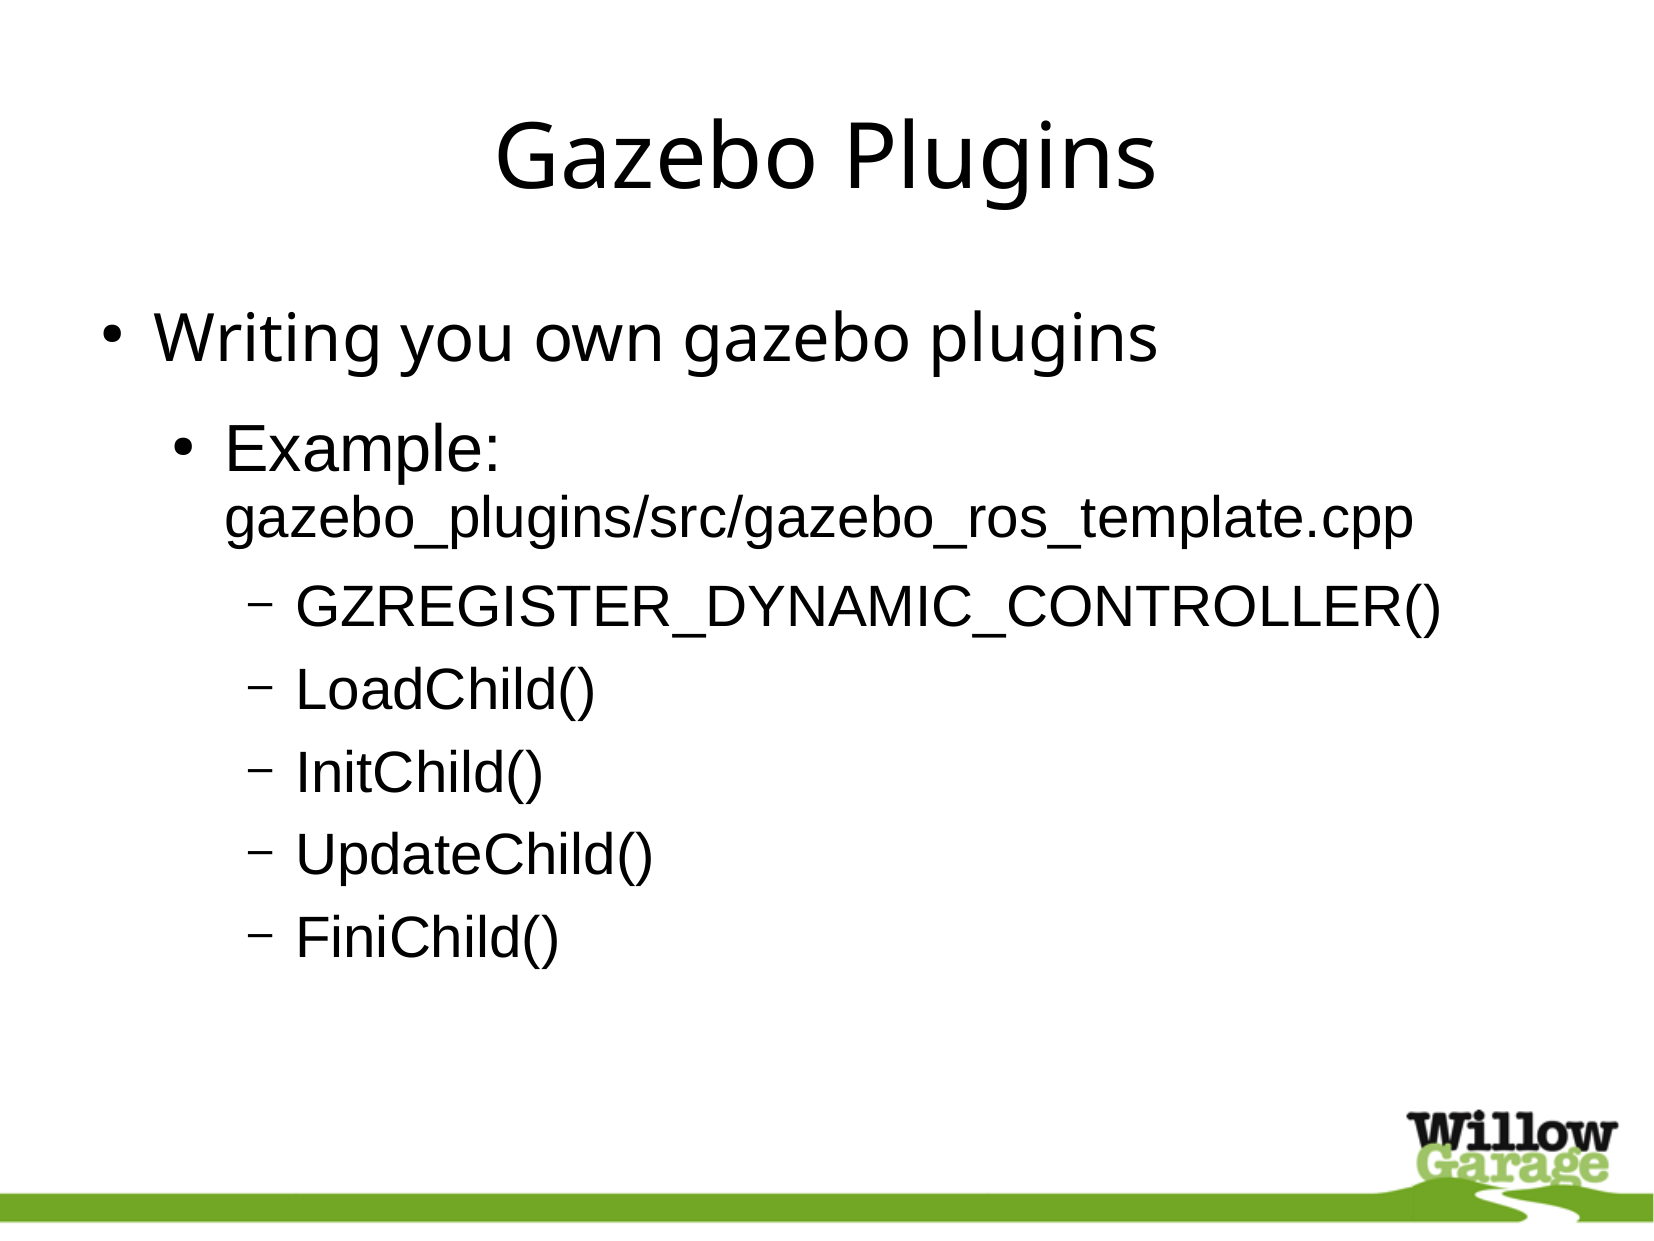

# Gazebo Plugins
Writing you own gazebo plugins
Example: gazebo_plugins/src/gazebo_ros_template.cpp
GZREGISTER_DYNAMIC_CONTROLLER()
LoadChild()
InitChild()
UpdateChild()
FiniChild()